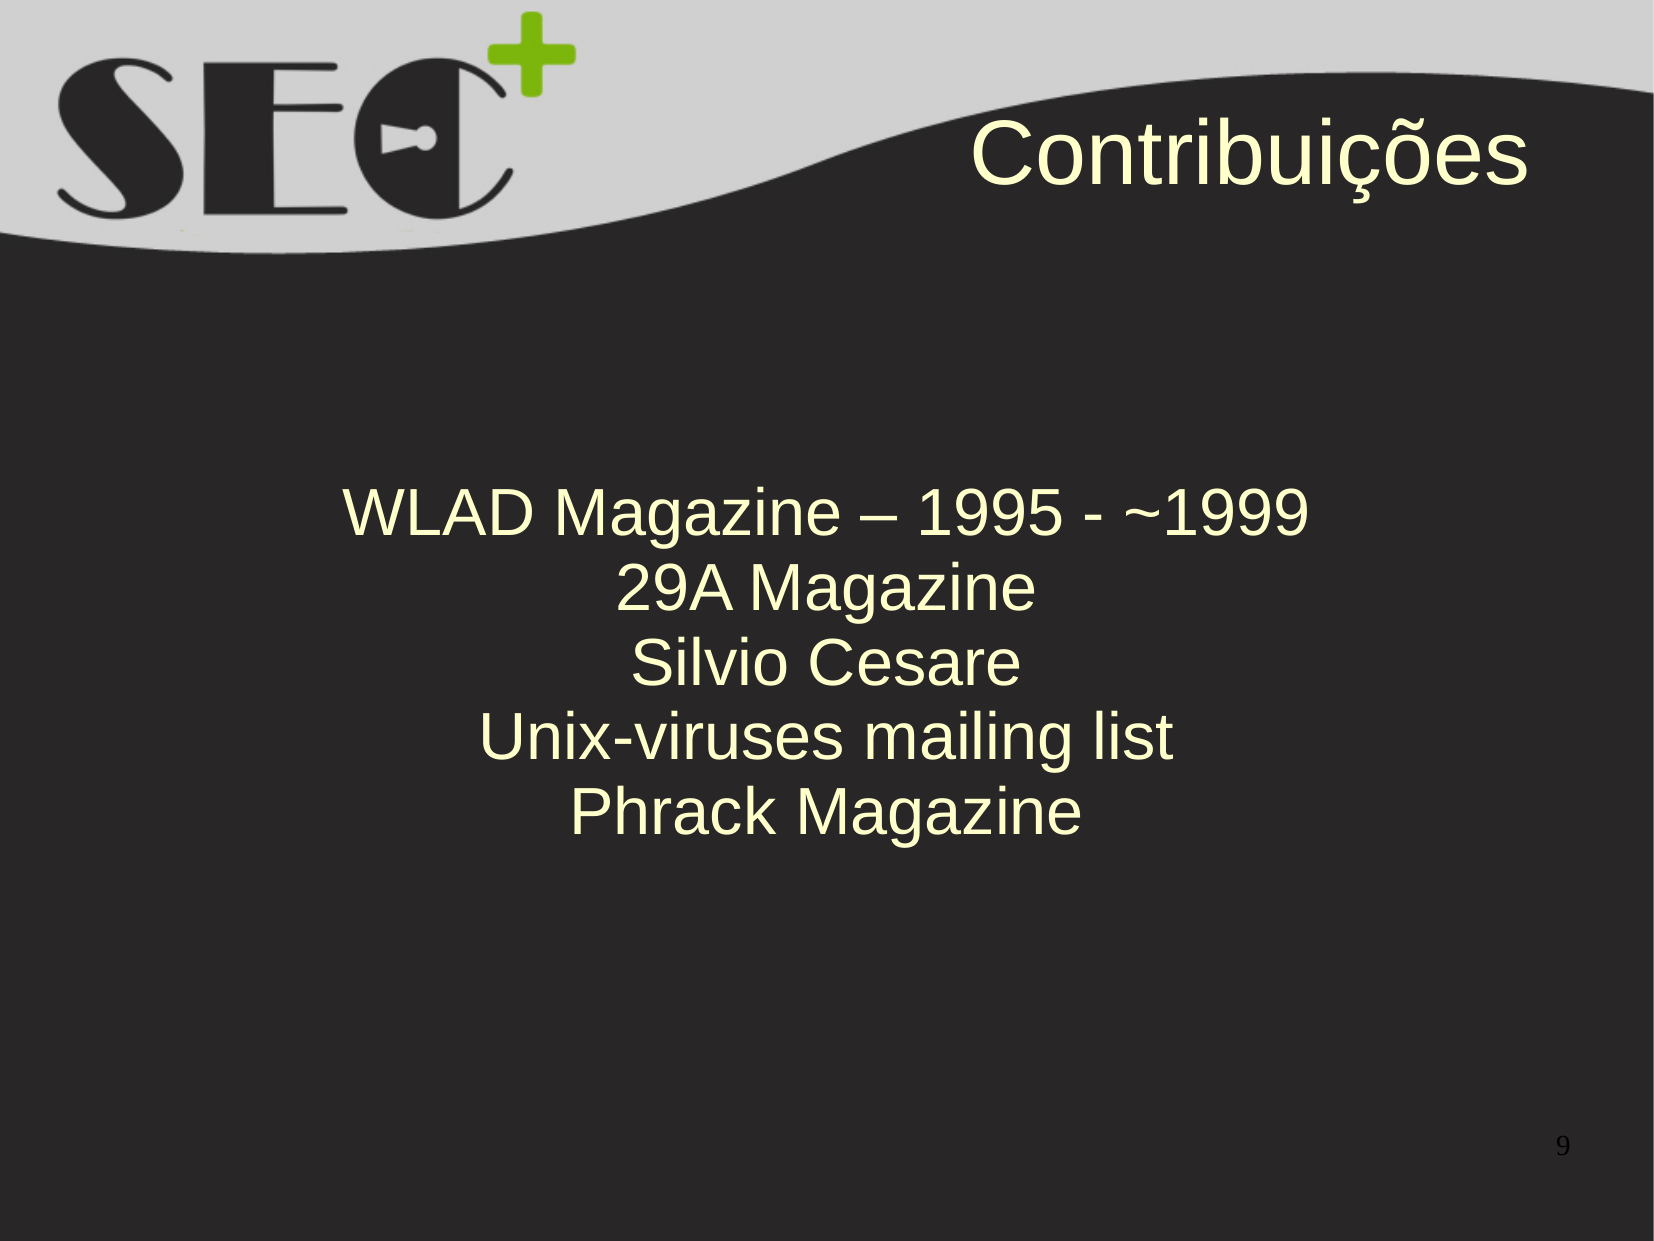

# Contribuições
WLAD Magazine – 1995 - ~1999
29A Magazine
Silvio Cesare
Unix-viruses mailing list
Phrack Magazine
9